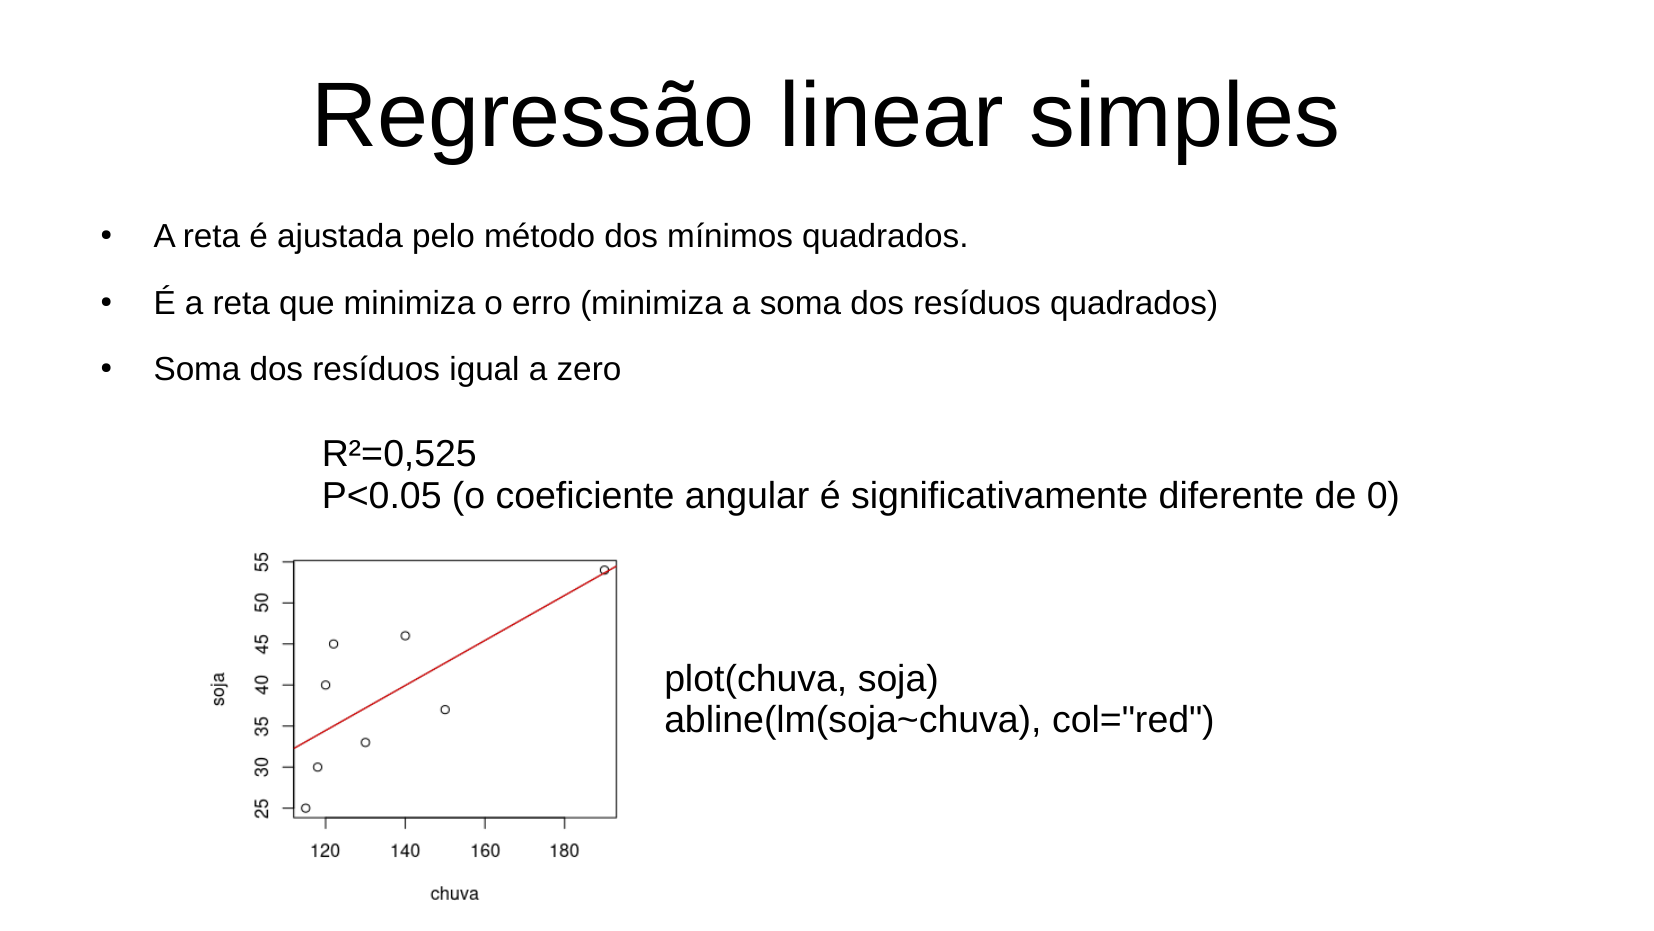

# Regressão linear simples
A reta é ajustada pelo método dos mínimos quadrados.
É a reta que minimiza o erro (minimiza a soma dos resíduos quadrados)
Soma dos resíduos igual a zero
R²=0,525
P<0.05 (o coeficiente angular é significativamente diferente de 0)
plot(chuva, soja)
abline(lm(soja~chuva), col="red")